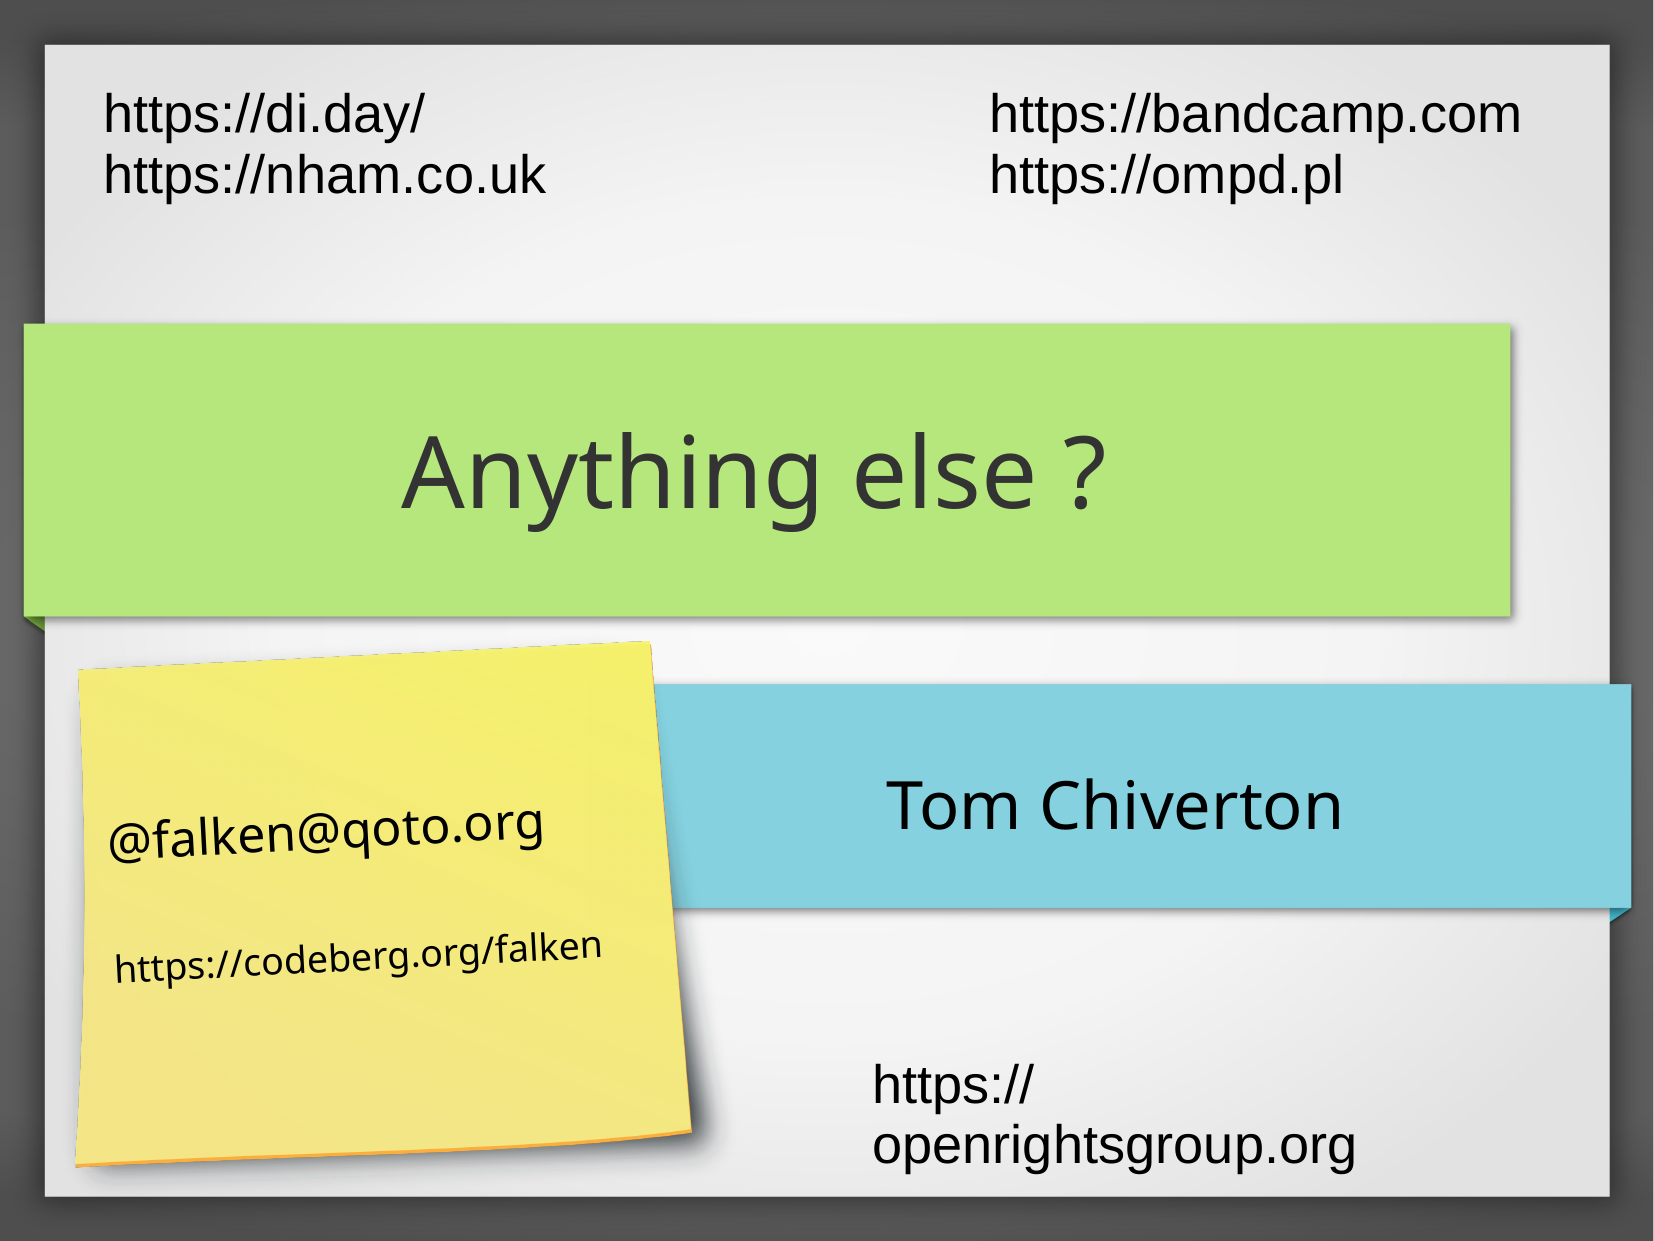

https://di.day/
https://nham.co.uk
https://bandcamp.com
https://ompd.pl
# Anything else ?
@falken@qoto.org
https://codeberg.org/falken
Tom Chiverton
https://openrightsgroup.org